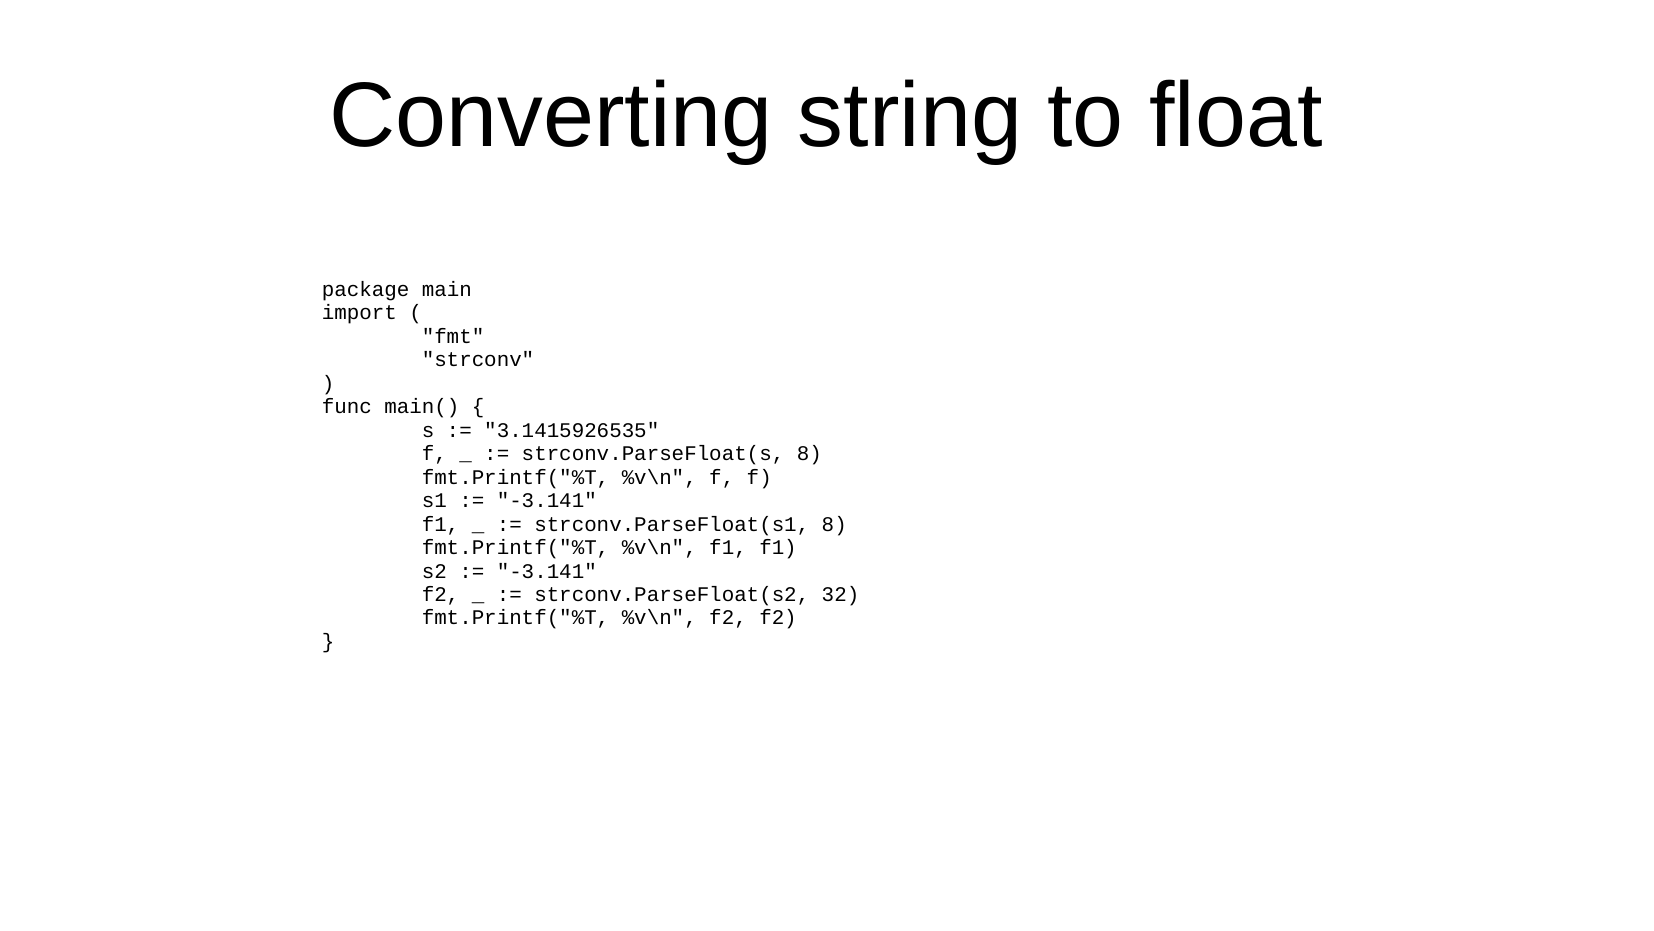

# Converting string to float
package main
import (
 "fmt"
 "strconv"
)
func main() {
 s := "3.1415926535"
 f, _ := strconv.ParseFloat(s, 8)
 fmt.Printf("%T, %v\n", f, f)
 s1 := "-3.141"
 f1, _ := strconv.ParseFloat(s1, 8)
 fmt.Printf("%T, %v\n", f1, f1)
 s2 := "-3.141"
 f2, _ := strconv.ParseFloat(s2, 32)
 fmt.Printf("%T, %v\n", f2, f2)
}